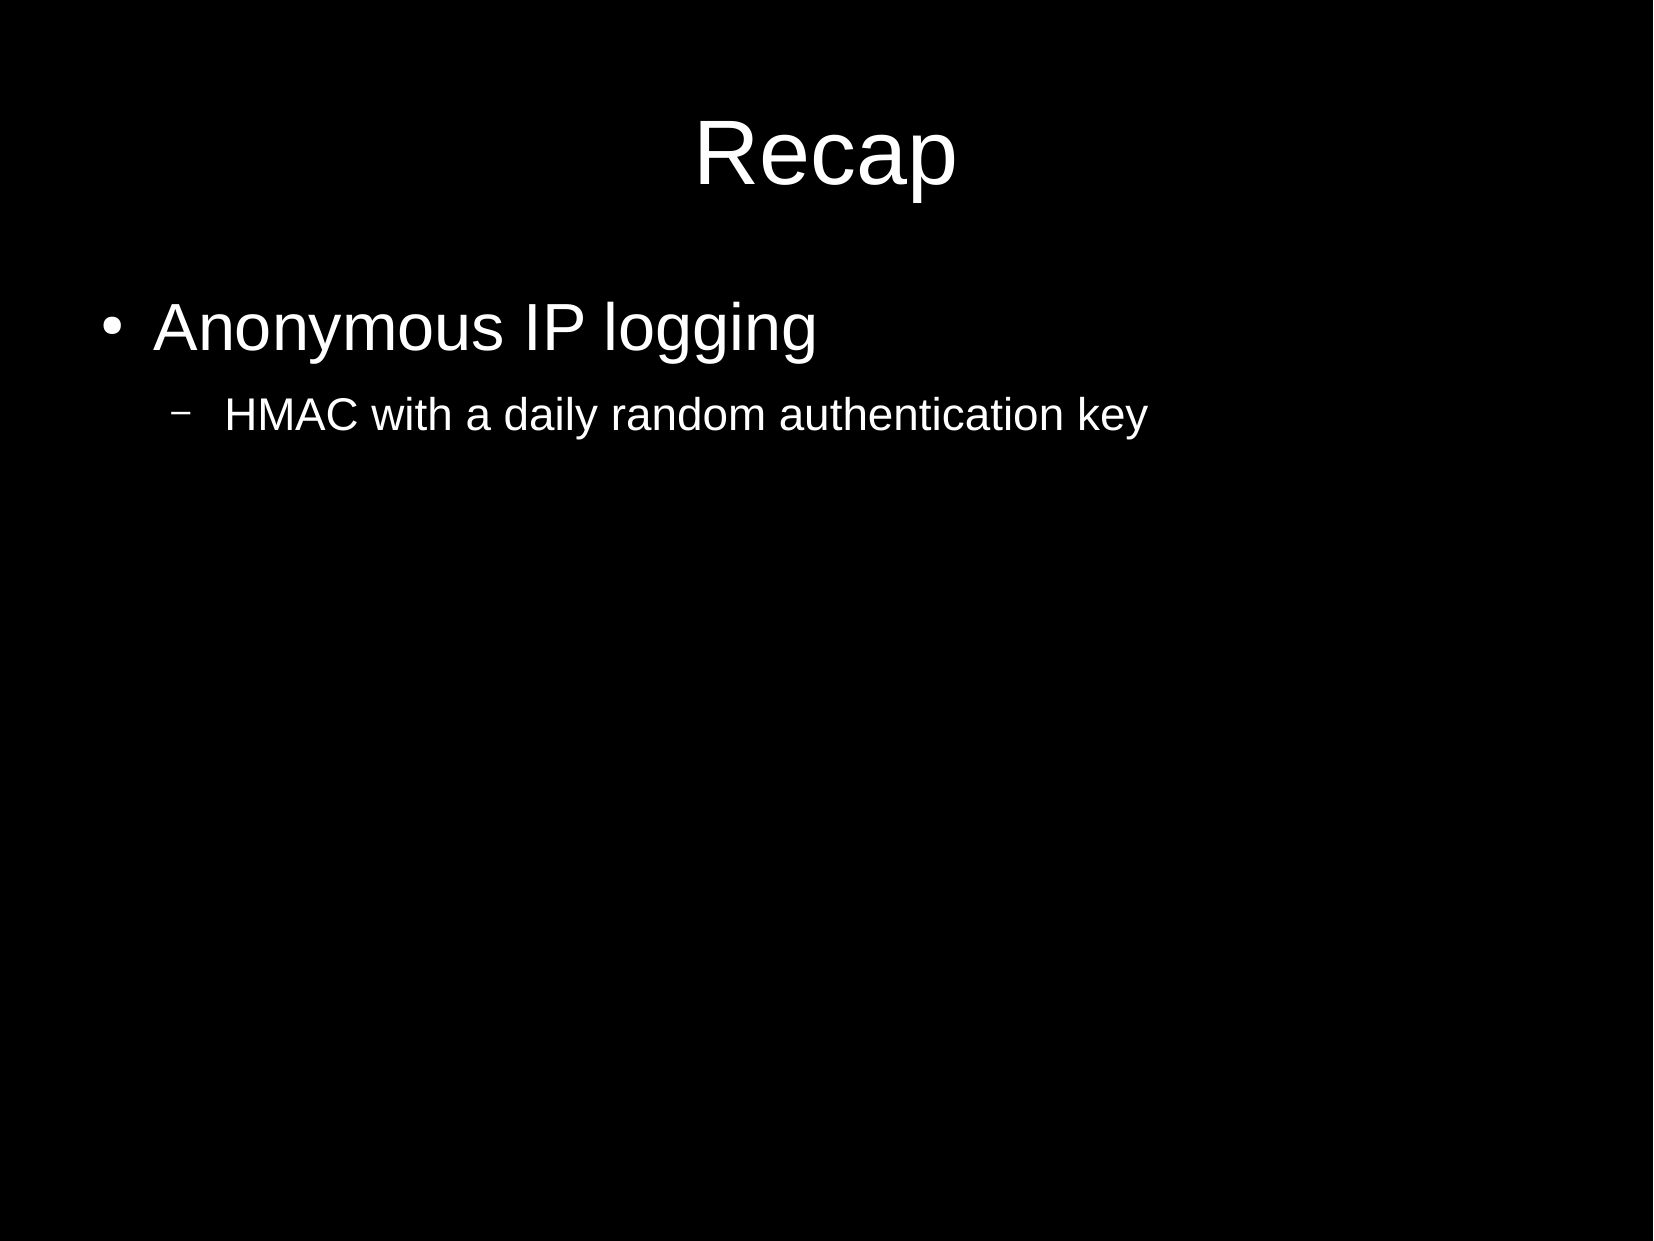

# Recap
Anonymous IP logging
HMAC with a daily random authentication key